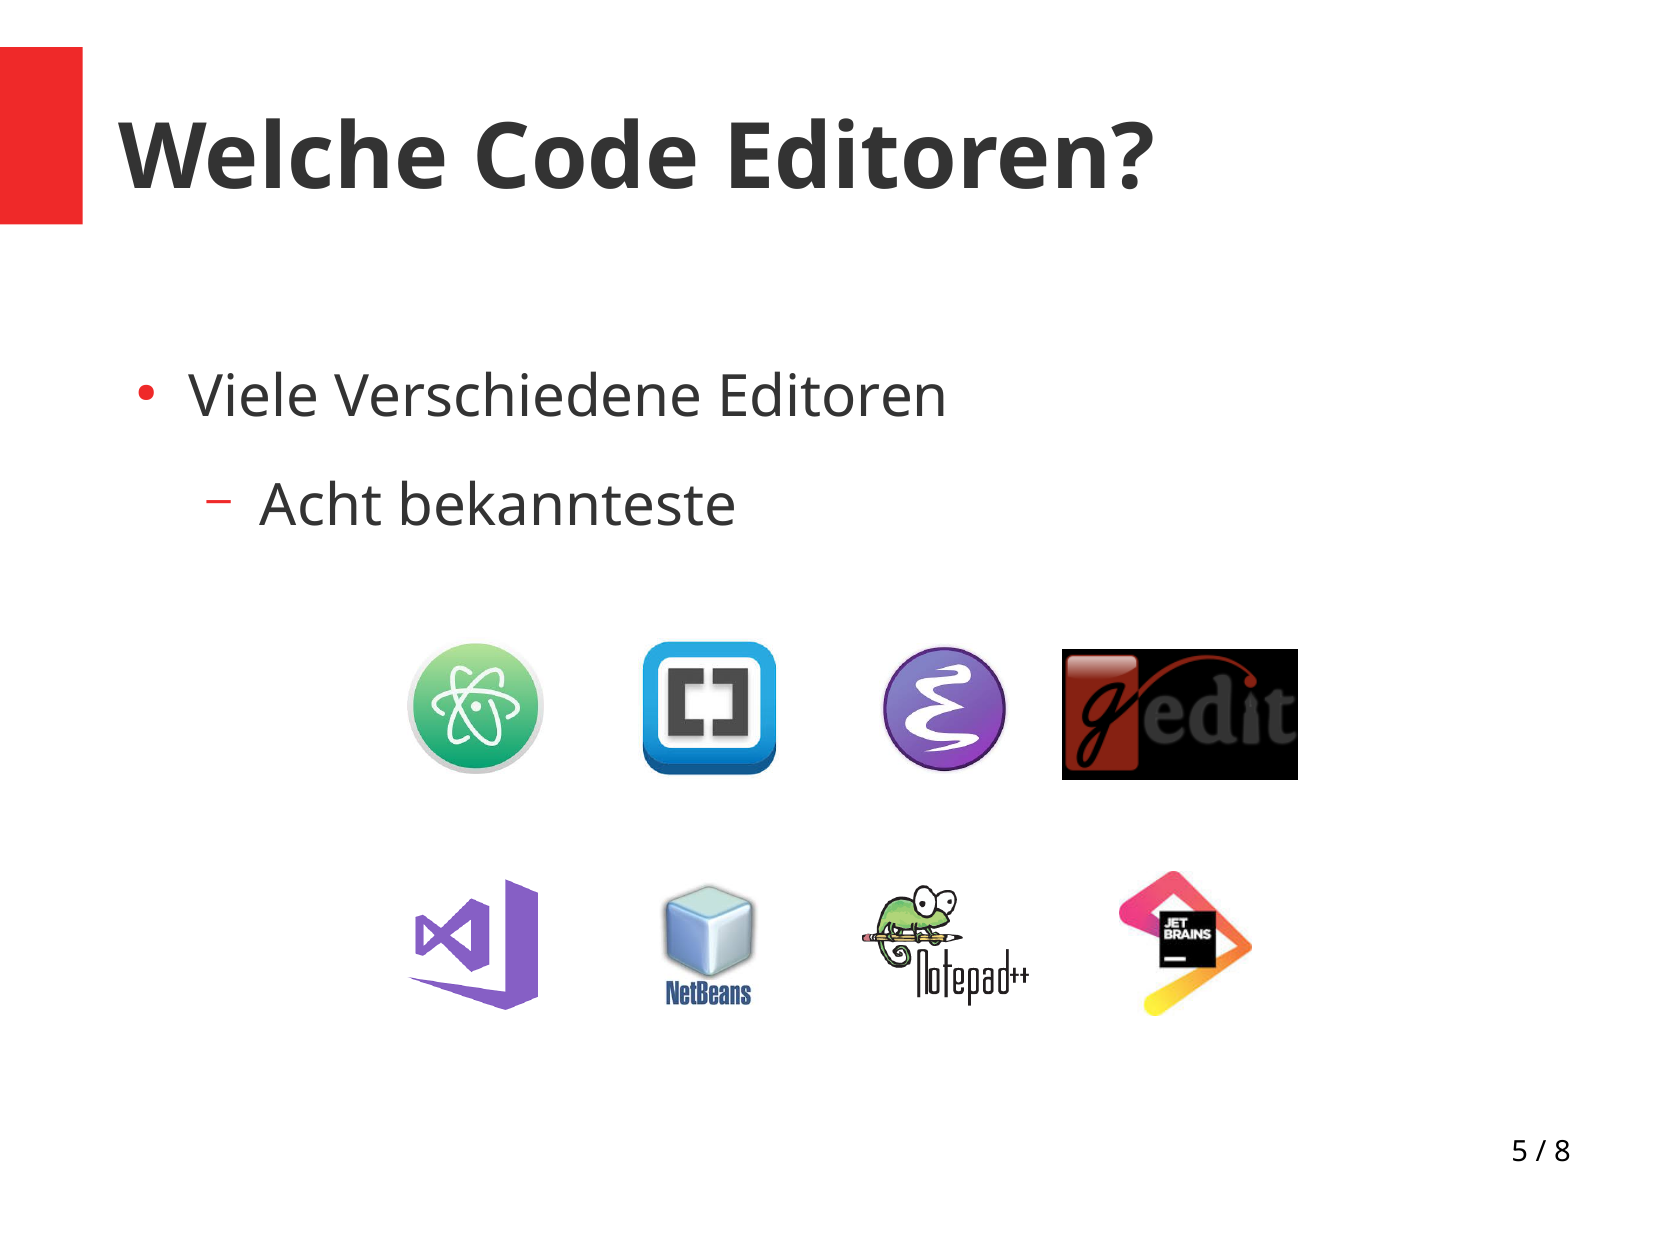

# Welche Code Editoren?
Viele Verschiedene Editoren
Acht bekannteste
5